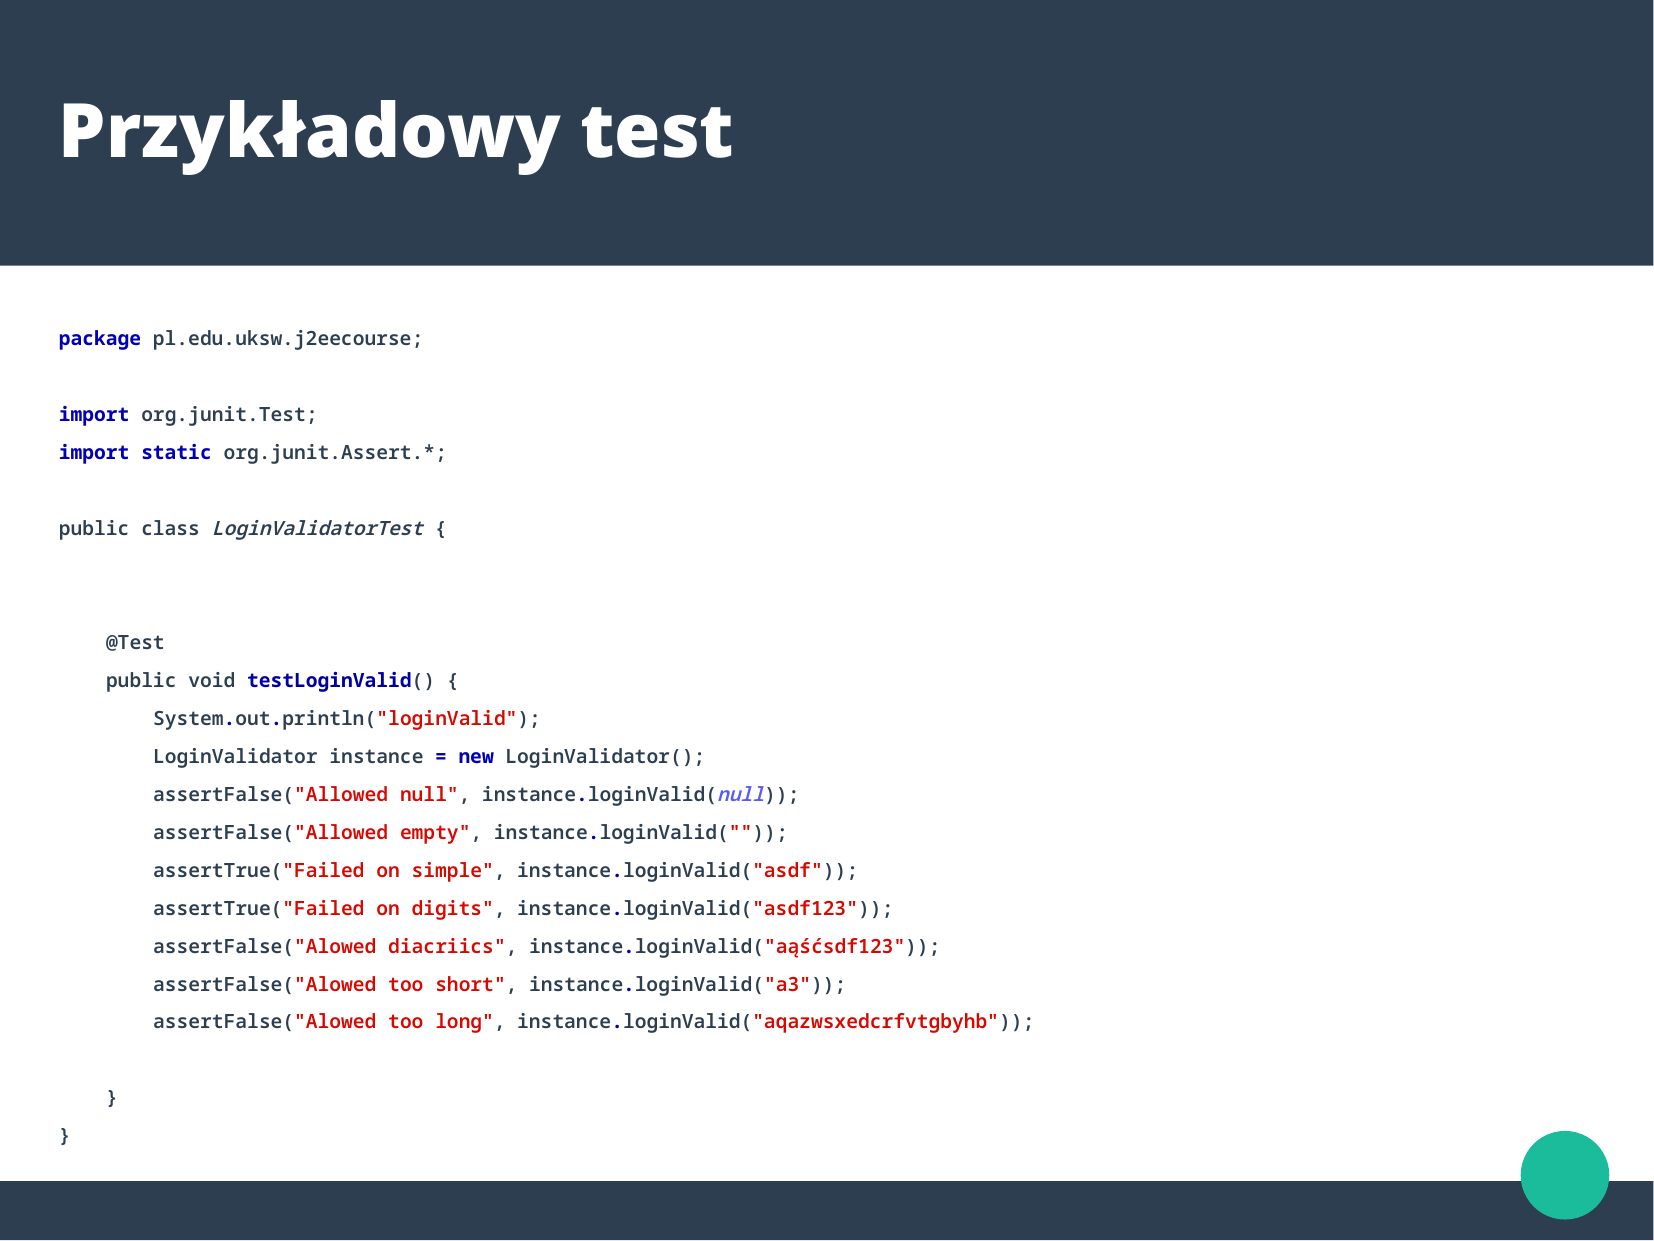

# Przykładowy test
package pl.edu.uksw.j2eecourse;
import org.junit.Test;
import static org.junit.Assert.*;
public class LoginValidatorTest {
 @Test
 public void testLoginValid() {
 System.out.println("loginValid");
 LoginValidator instance = new LoginValidator();
 assertFalse("Allowed null", instance.loginValid(null));
 assertFalse("Allowed empty", instance.loginValid(""));
 assertTrue("Failed on simple", instance.loginValid("asdf"));
 assertTrue("Failed on digits", instance.loginValid("asdf123"));
 assertFalse("Alowed diacriics", instance.loginValid("aąśćsdf123"));
 assertFalse("Alowed too short", instance.loginValid("a3"));
 assertFalse("Alowed too long", instance.loginValid("aqazwsxedcrfvtgbyhb"));
 }
}